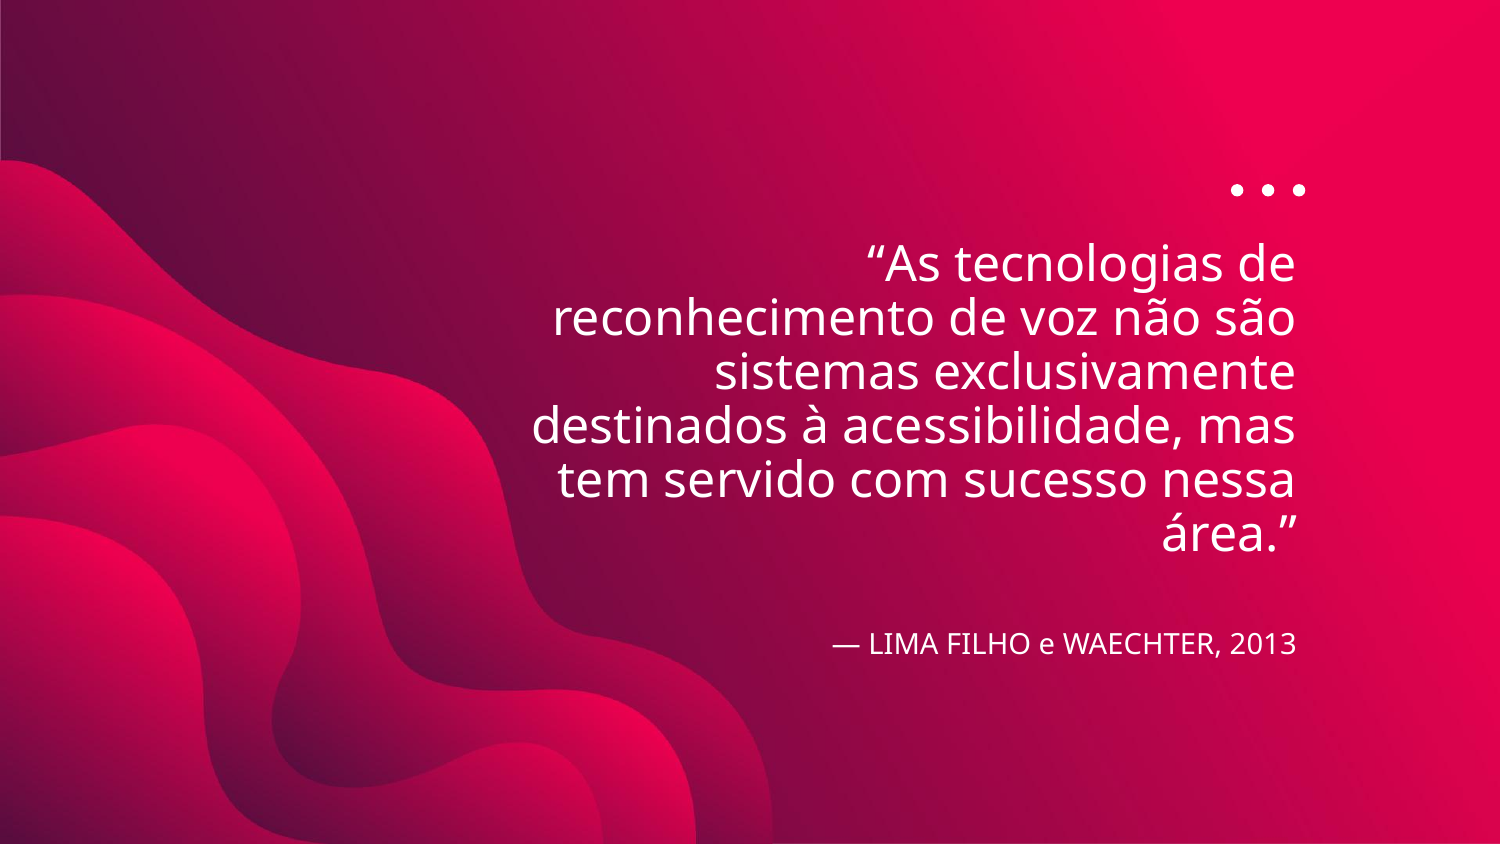

“As tecnologias de reconhecimento de voz não são sistemas exclusivamente destinados à acessibilidade, mas tem servido com sucesso nessa área.”
— LIMA FILHO e WAECHTER, 2013